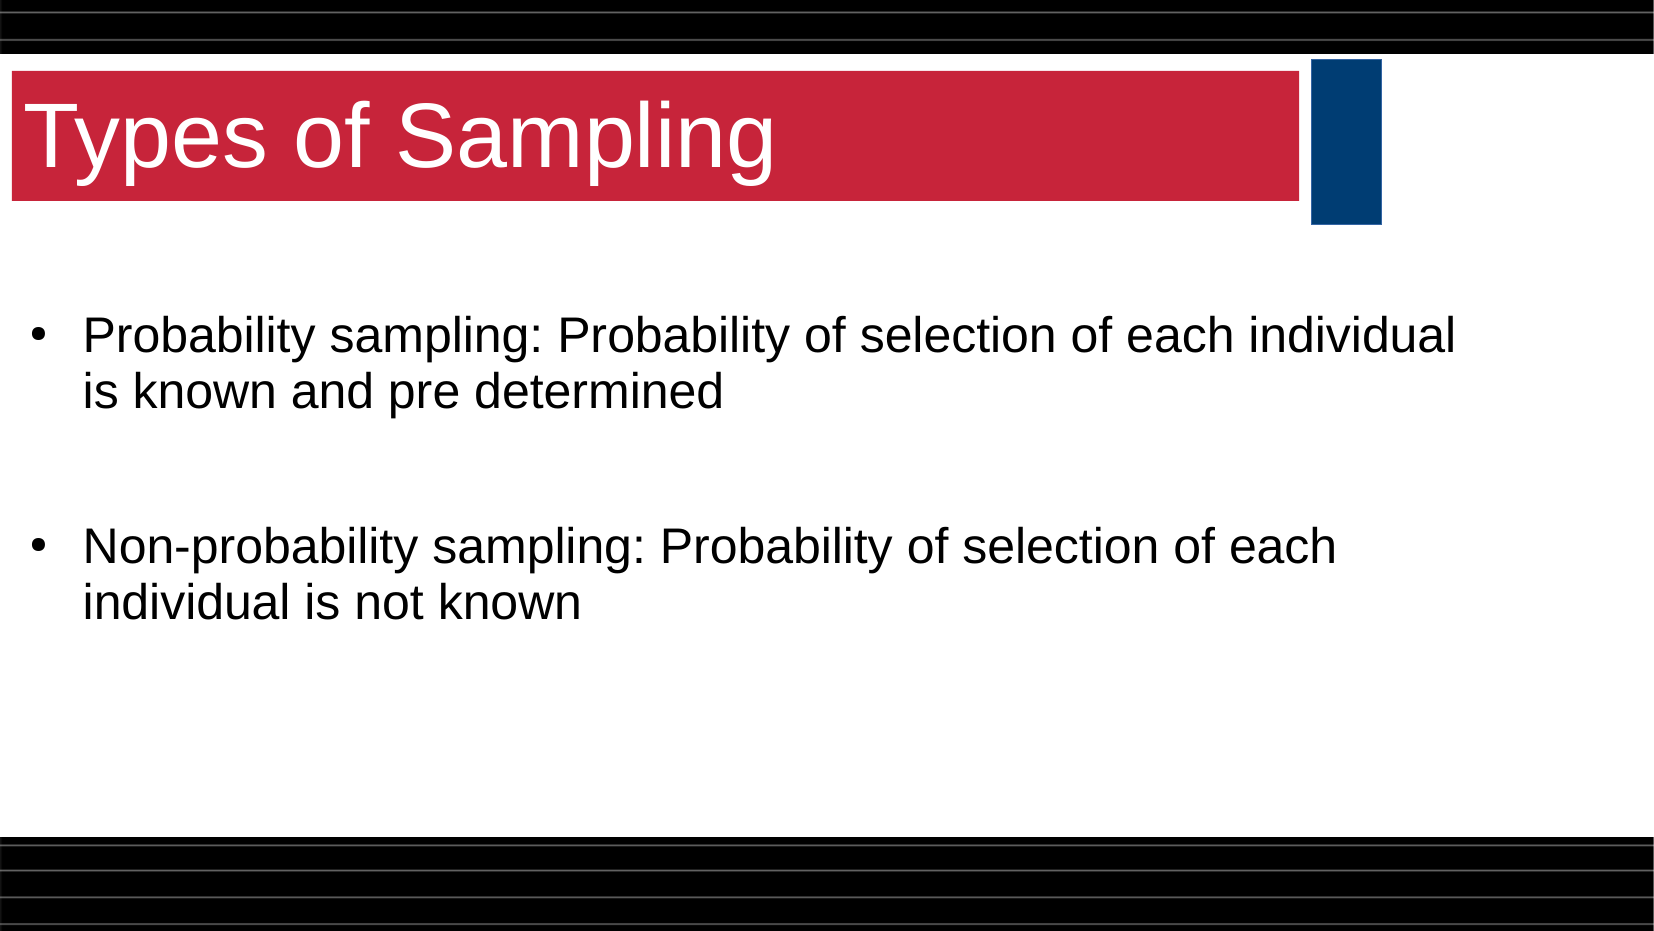

Types of Sampling
# Probability sampling: Probability of selection of each individual is known and pre determined
Non-probability sampling: Probability of selection of each individual is not known